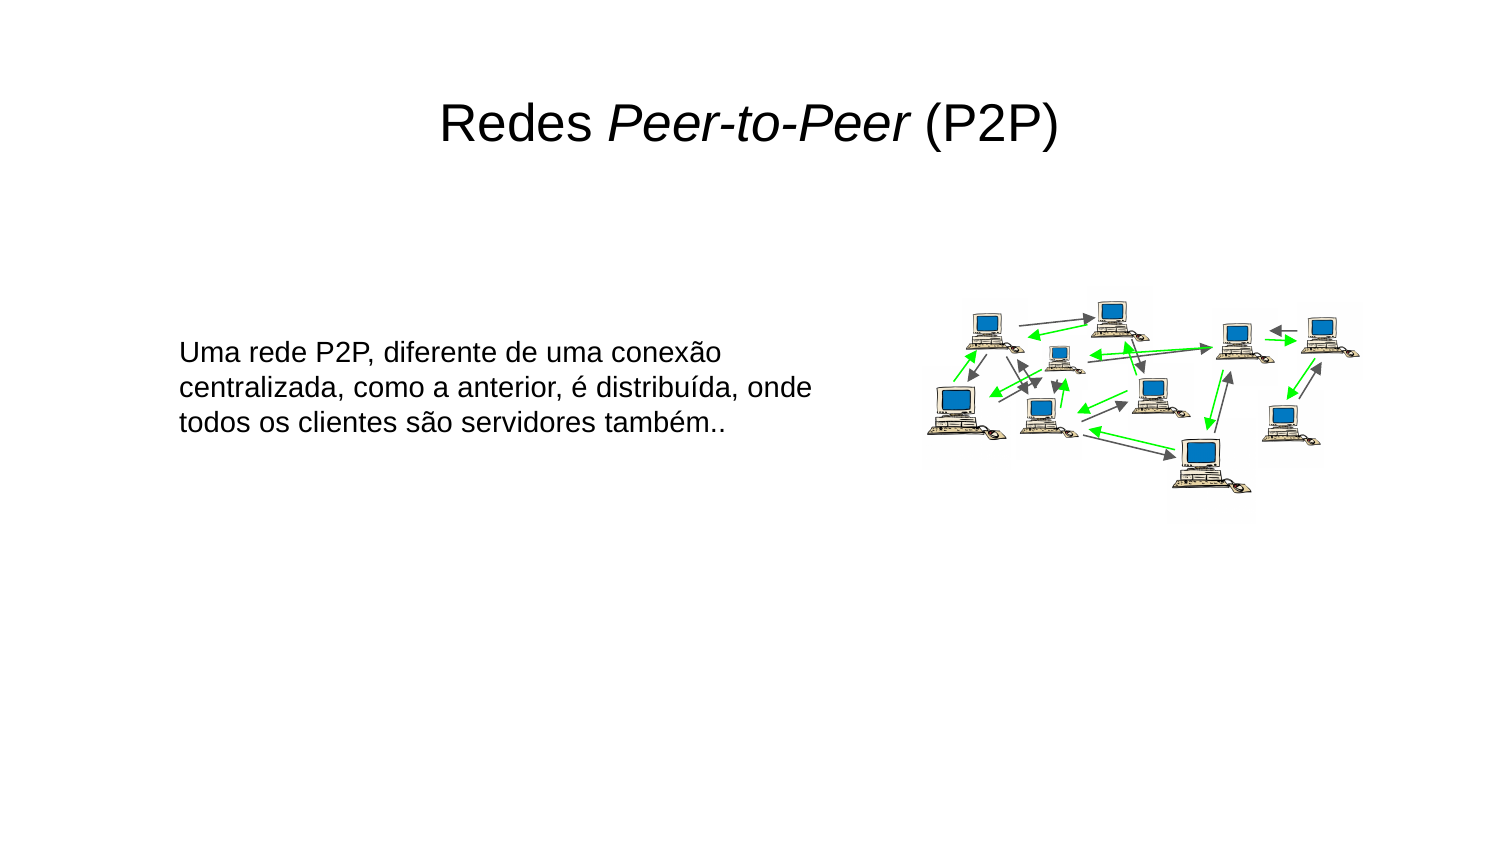

# Redes Peer-to-Peer (P2P)
Uma rede P2P, diferente de uma conexão centralizada, como a anterior, é distribuída, onde todos os clientes são servidores também..